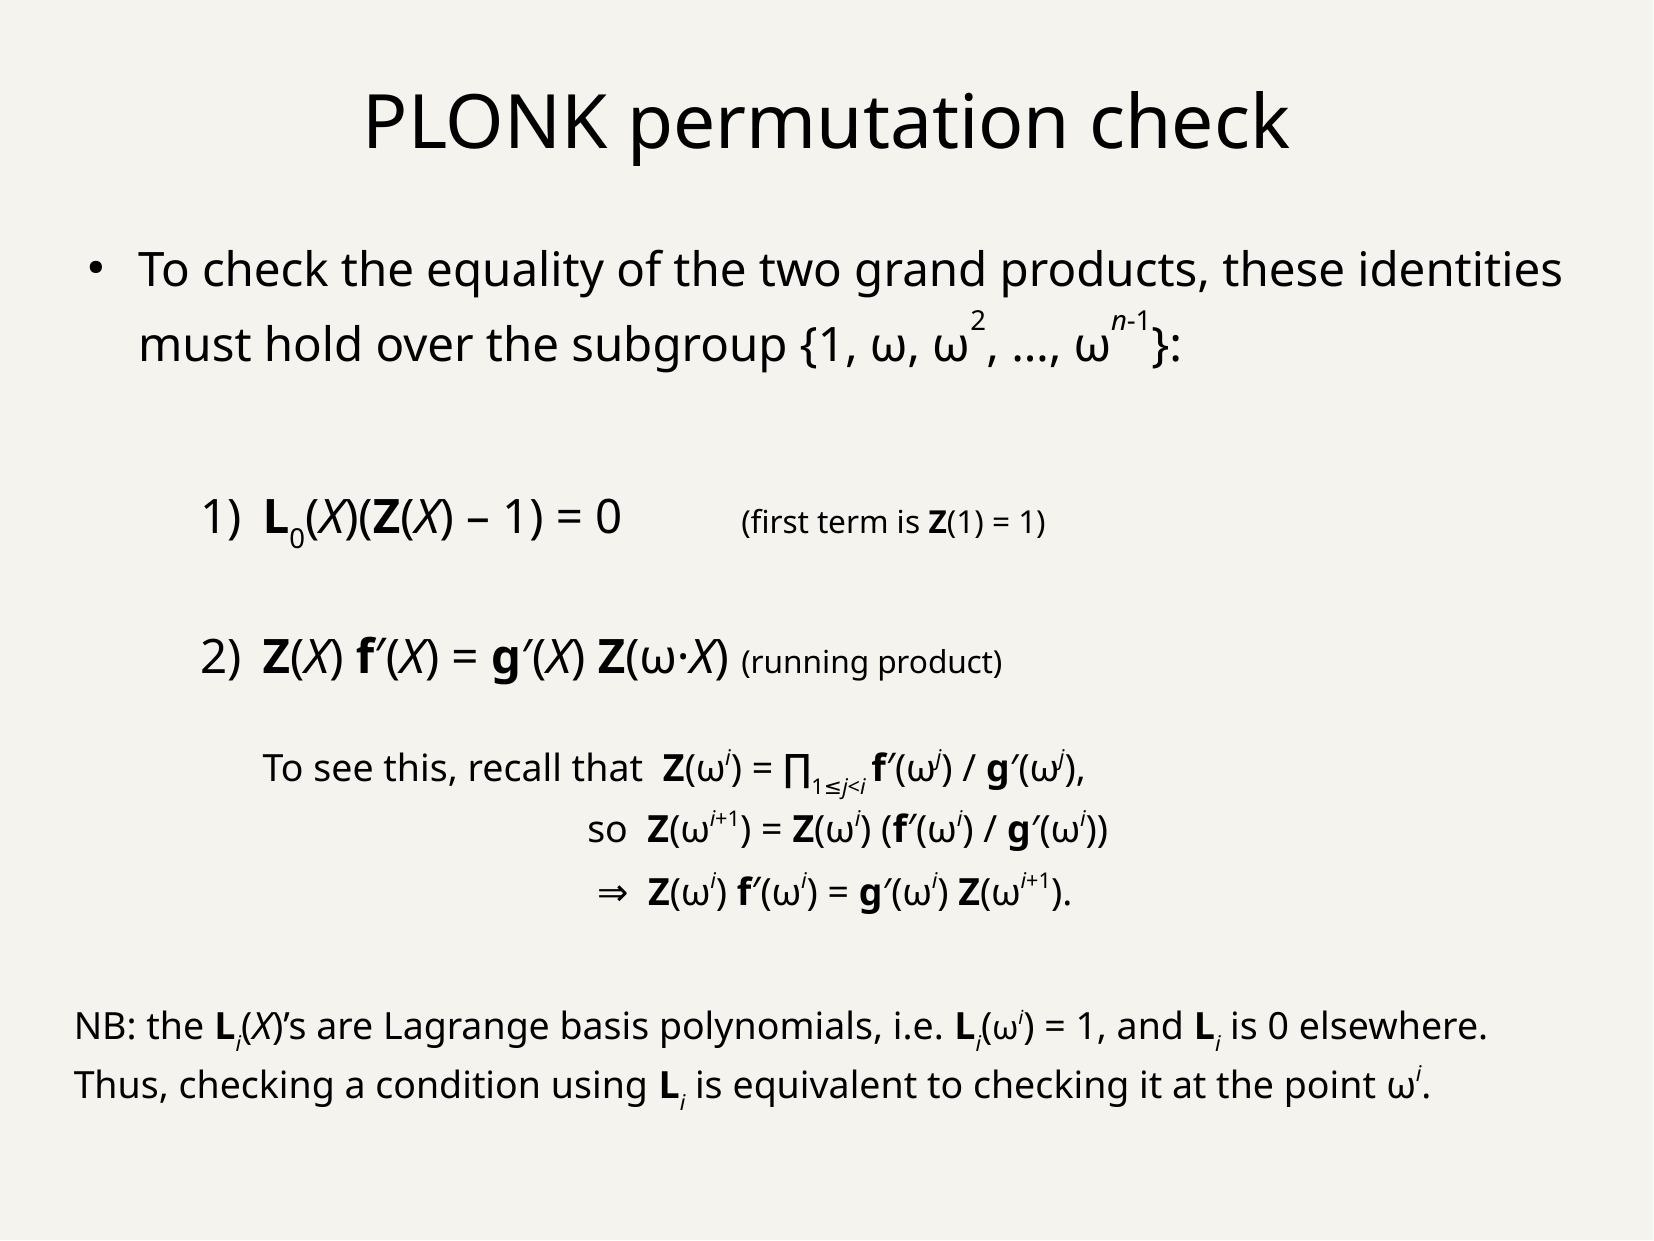

# PLONK permutation check
To check the equality of the two grand products, these identities must hold over the subgroup {1, ω, ω2, …, ωn-1}:
 L0(X)(Z(X) – 1) = 0				(first term is Z(1) = 1)
 Z(X) f′(X) = g′(X) Z(ω·X)		(running product)
To see this, recall that Z(ωi) = ∏1≤j<i f′(ωj) / g′(ωj),
				 so Z(ωi+1) = Z(ωi) (f′(ωi) / g′(ωi))
				 ⇒ Z(ωi) f′(ωi) = g′(ωi) Z(ωi+1).
NB: the Li(X)’s are Lagrange basis polynomials, i.e. Li(ωi) = 1, and Li is 0 elsewhere.
Thus, checking a condition using Li is equivalent to checking it at the point ωi.